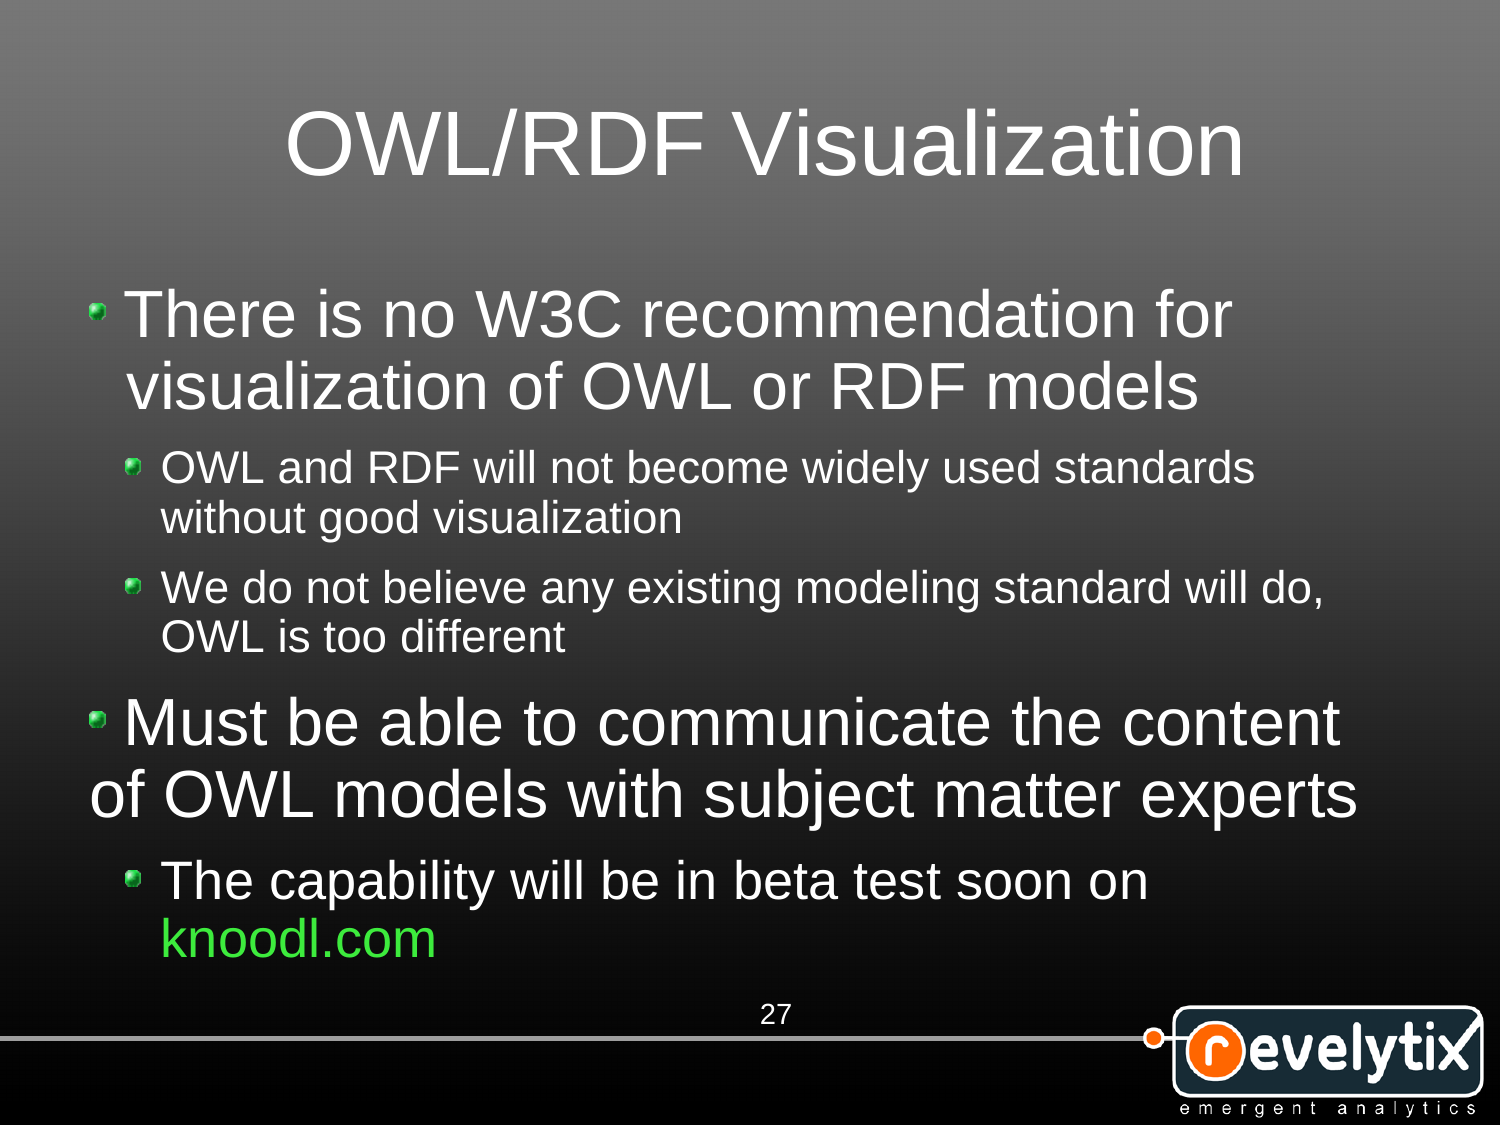

# OWL/RDF Visualization
 There is no W3C recommendation for visualization of OWL or RDF models
OWL and RDF will not become widely used standards without good visualization
We do not believe any existing modeling standard will do, OWL is too different
 Must be able to communicate the content of OWL models with subject matter experts
The capability will be in beta test soon on knoodl.com
27